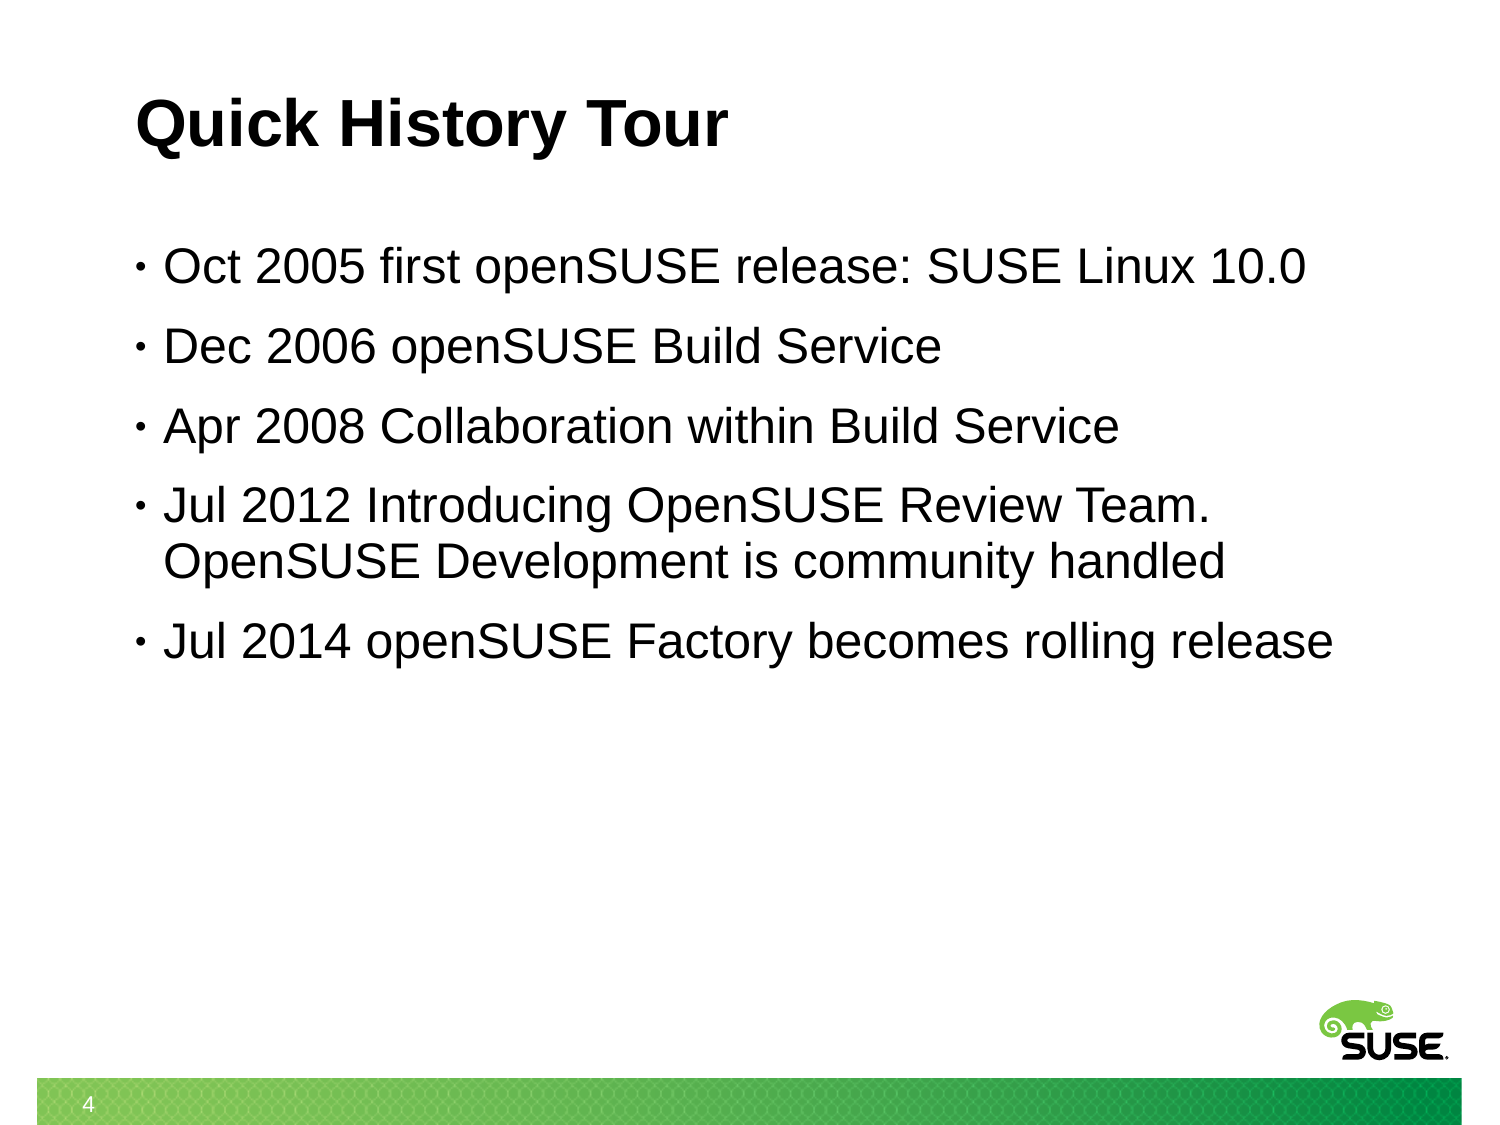

# Quick History Tour
Oct 2005 first openSUSE release: SUSE Linux 10.0
Dec 2006 openSUSE Build Service
Apr 2008 Collaboration within Build Service
Jul 2012 Introducing OpenSUSE Review Team. OpenSUSE Development is community handled
Jul 2014 openSUSE Factory becomes rolling release